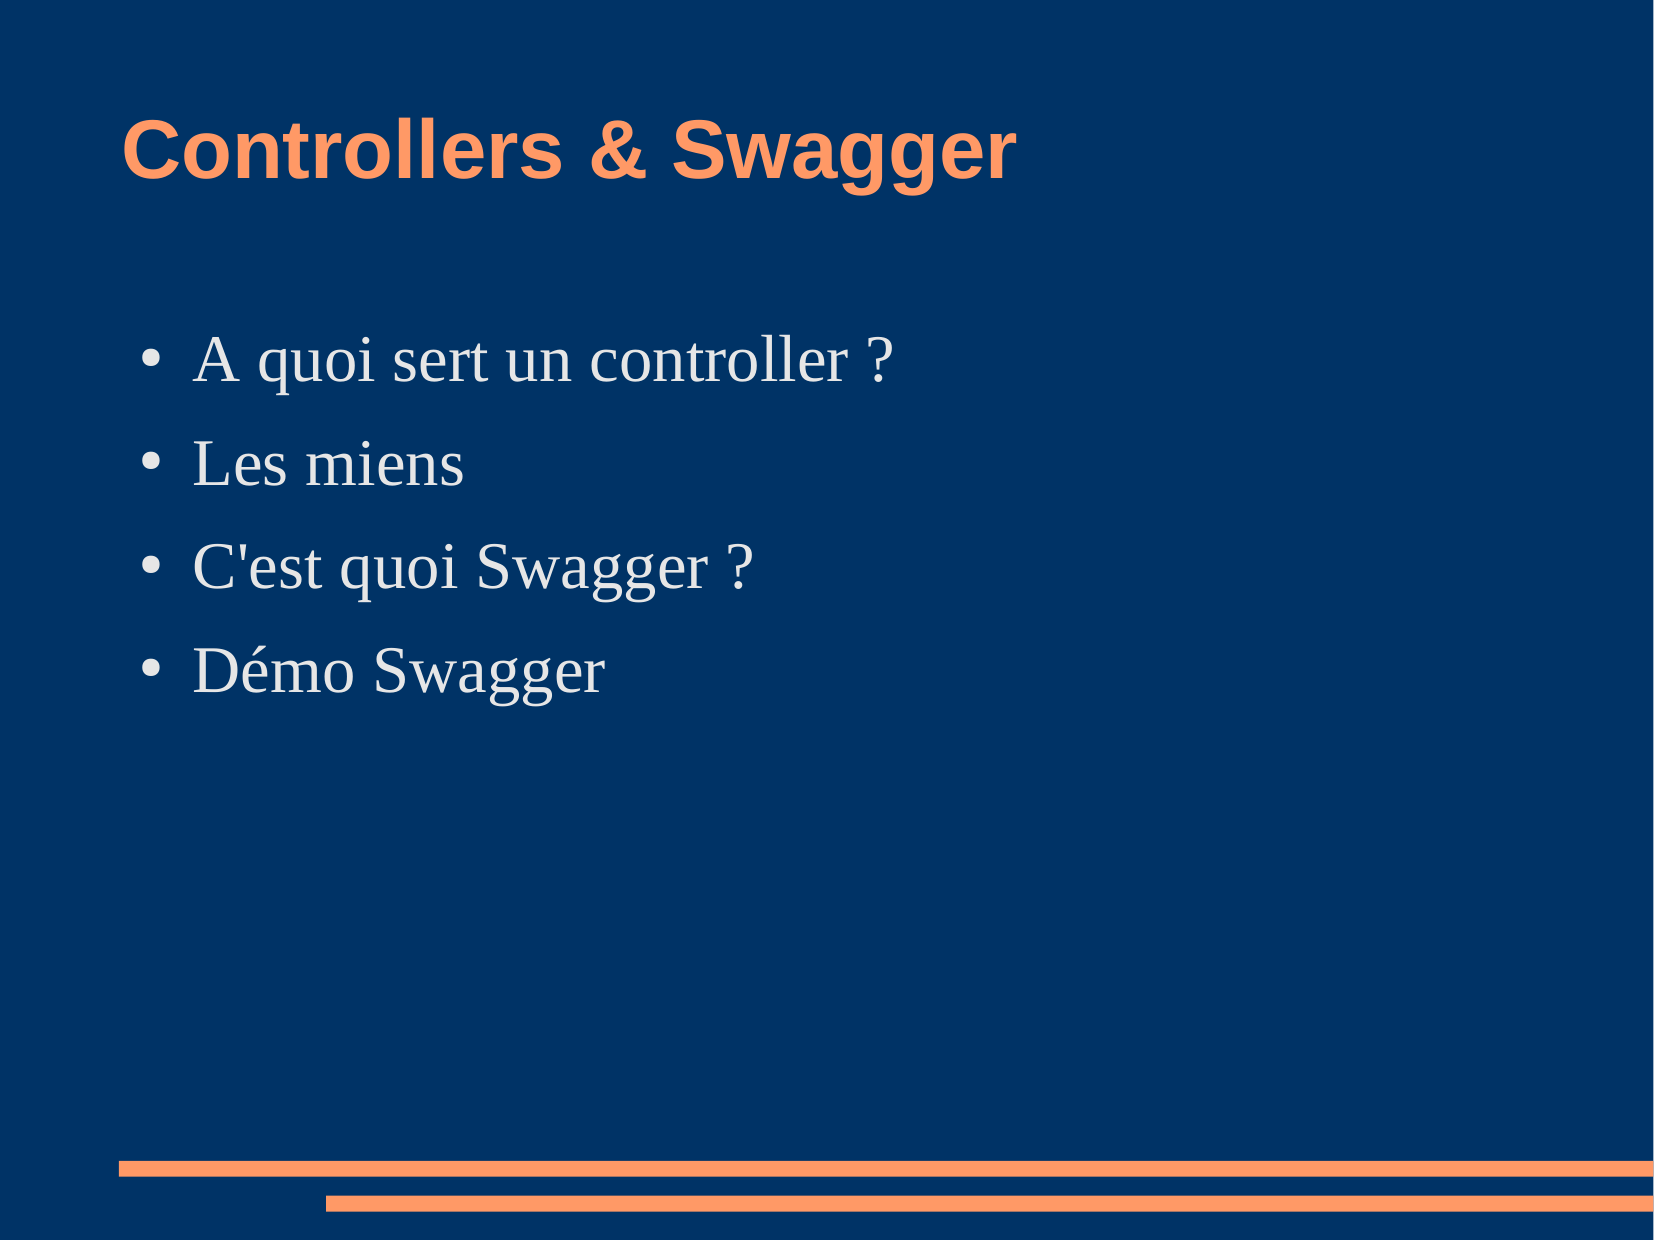

# Controllers & Swagger
A quoi sert un controller ?
Les miens
C'est quoi Swagger ?
Démo Swagger